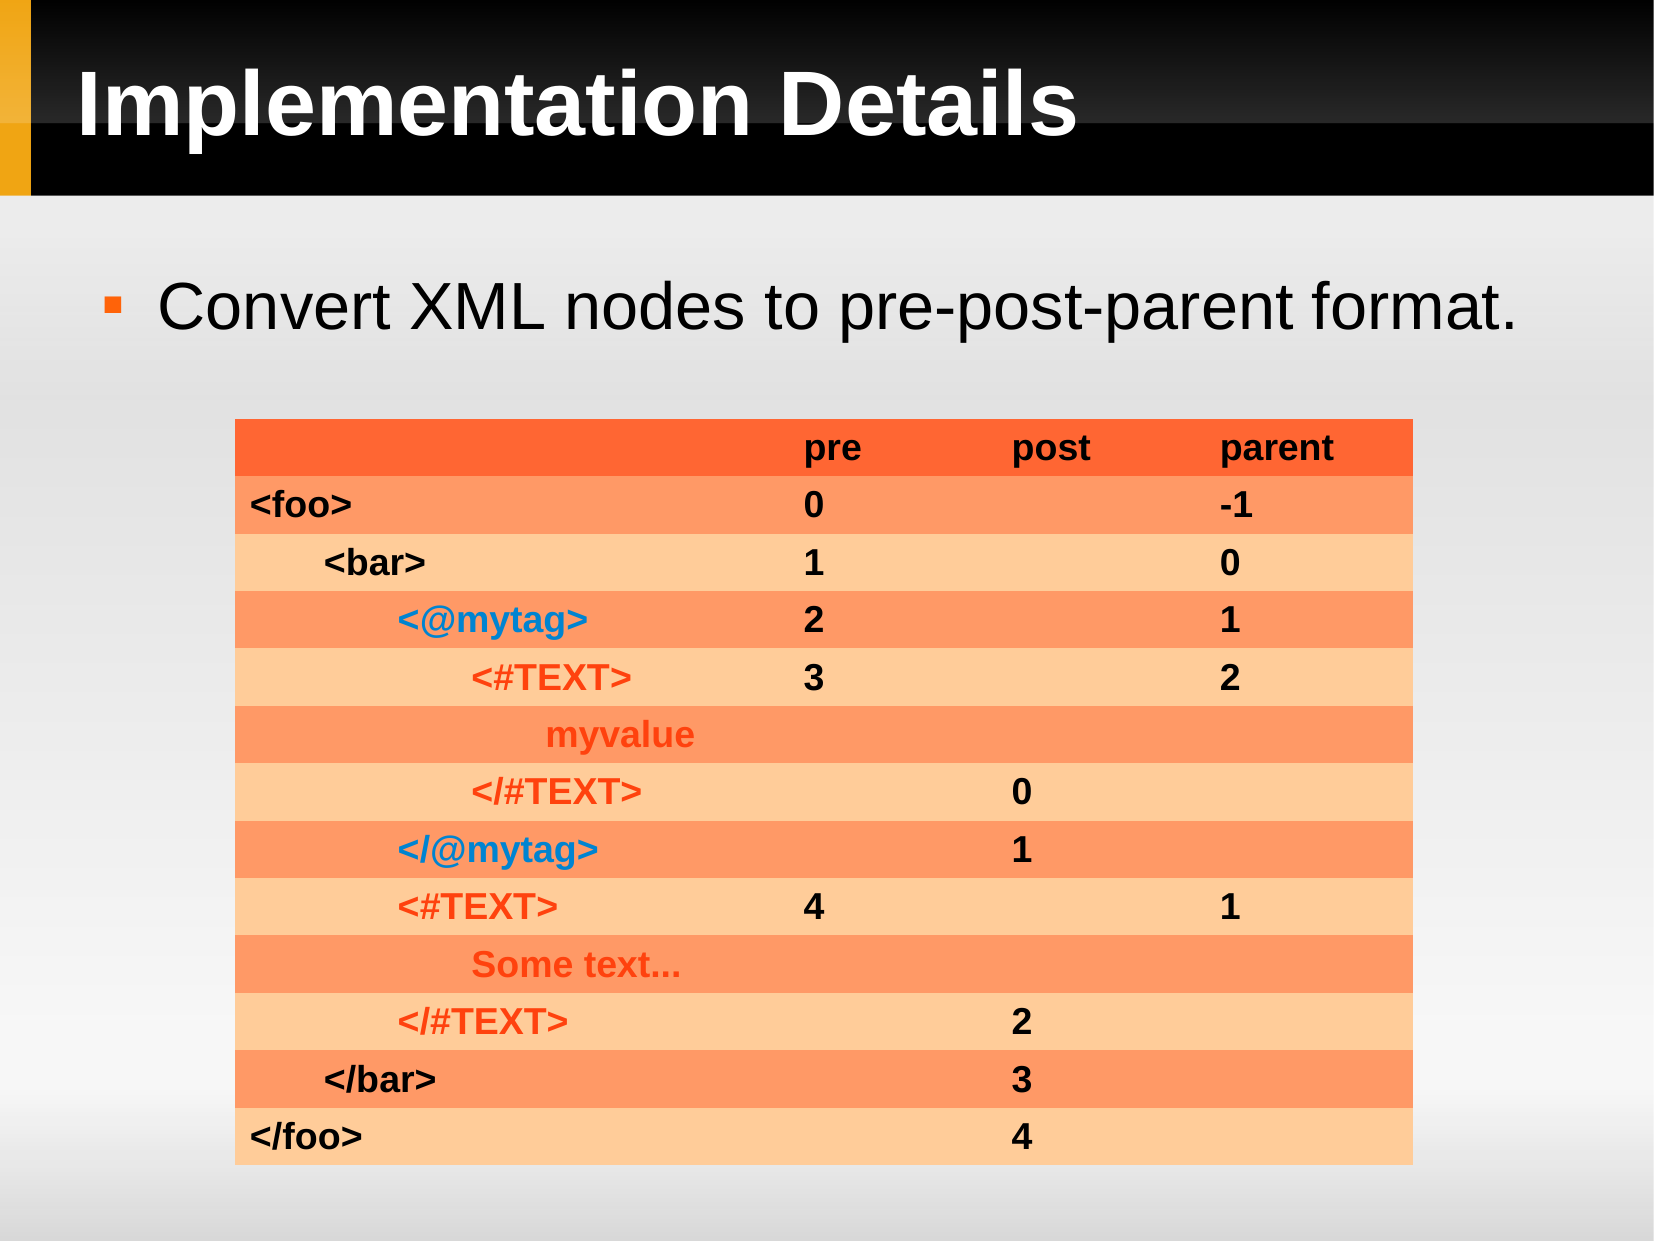

# Implementation Details
Convert XML nodes to pre-post-parent format.
| | pre | post | parent |
| --- | --- | --- | --- |
| <foo> | 0 | | -1 |
| <bar> | 1 | | 0 |
| <@mytag> | 2 | | 1 |
| <#TEXT> | 3 | | 2 |
| myvalue | | | |
| </#TEXT> | | 0 | |
| </@mytag> | | 1 | |
| <#TEXT> | 4 | | 1 |
| Some text... | | | |
| </#TEXT> | | 2 | |
| </bar> | | 3 | |
| </foo> | | 4 | |